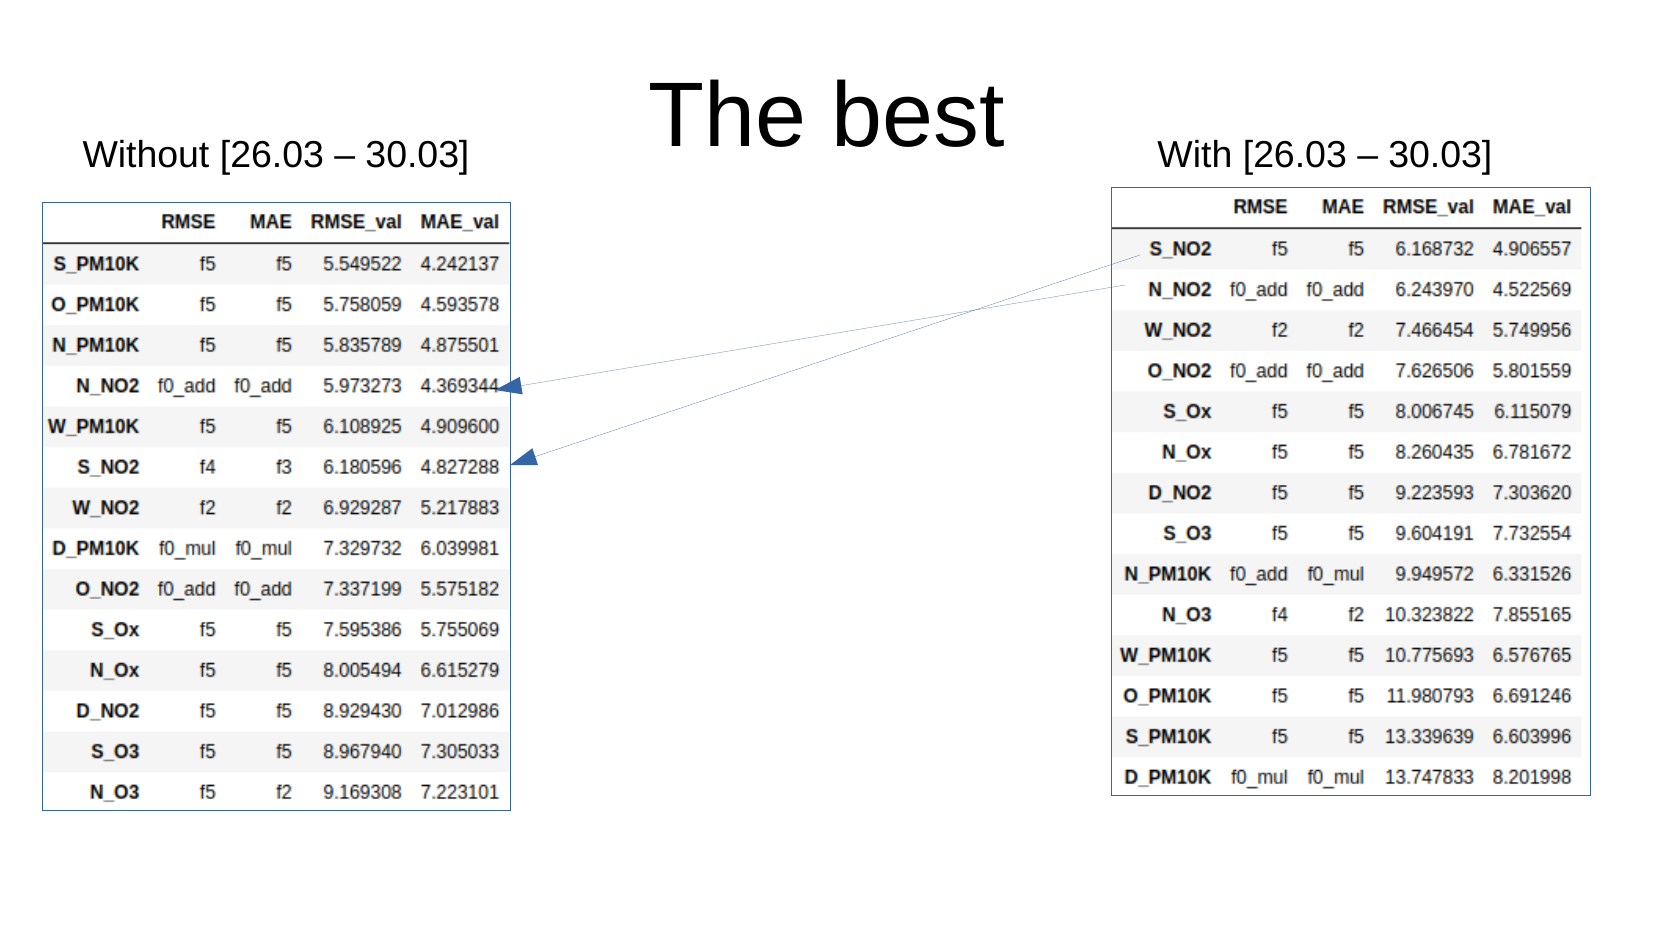

# The best
Without [26.03 – 30.03]
With [26.03 – 30.03]